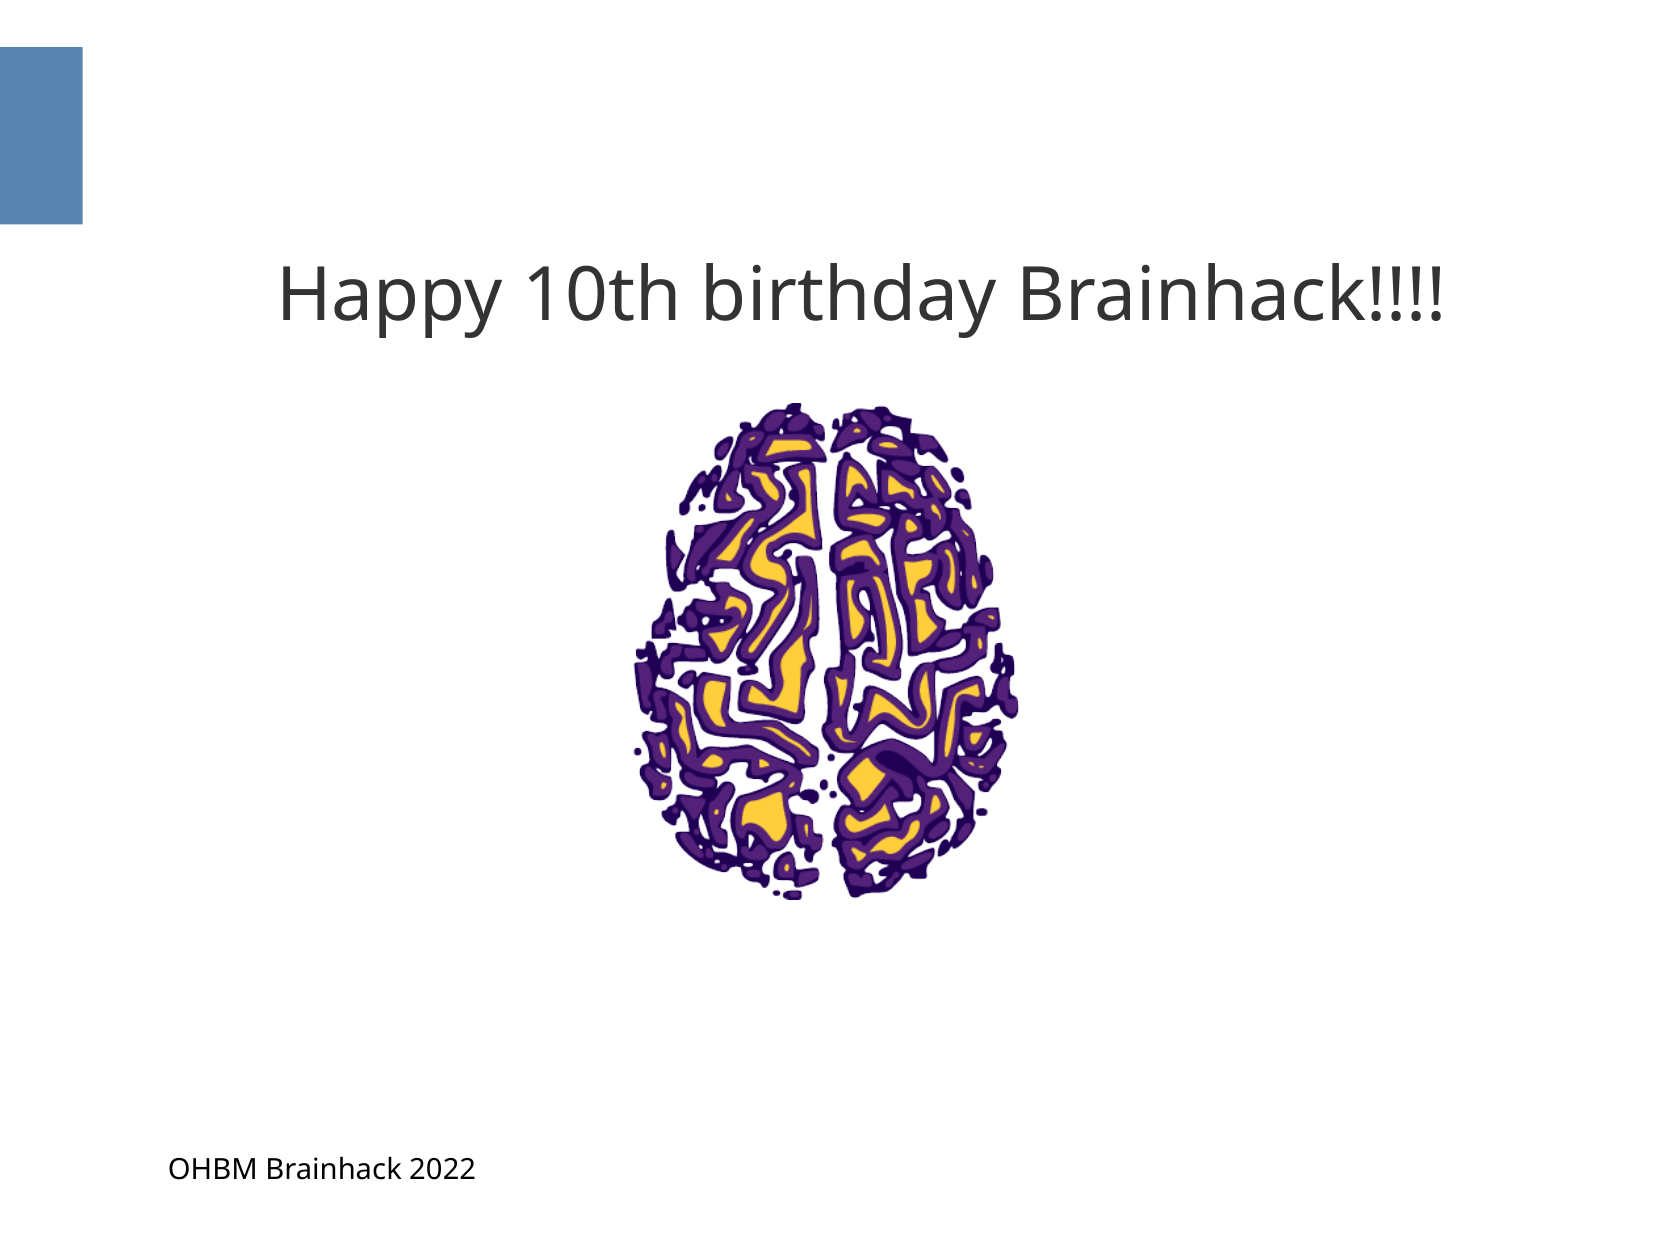

# Happy 10th birthday Brainhack!!!!
OHBM Brainhack 2022